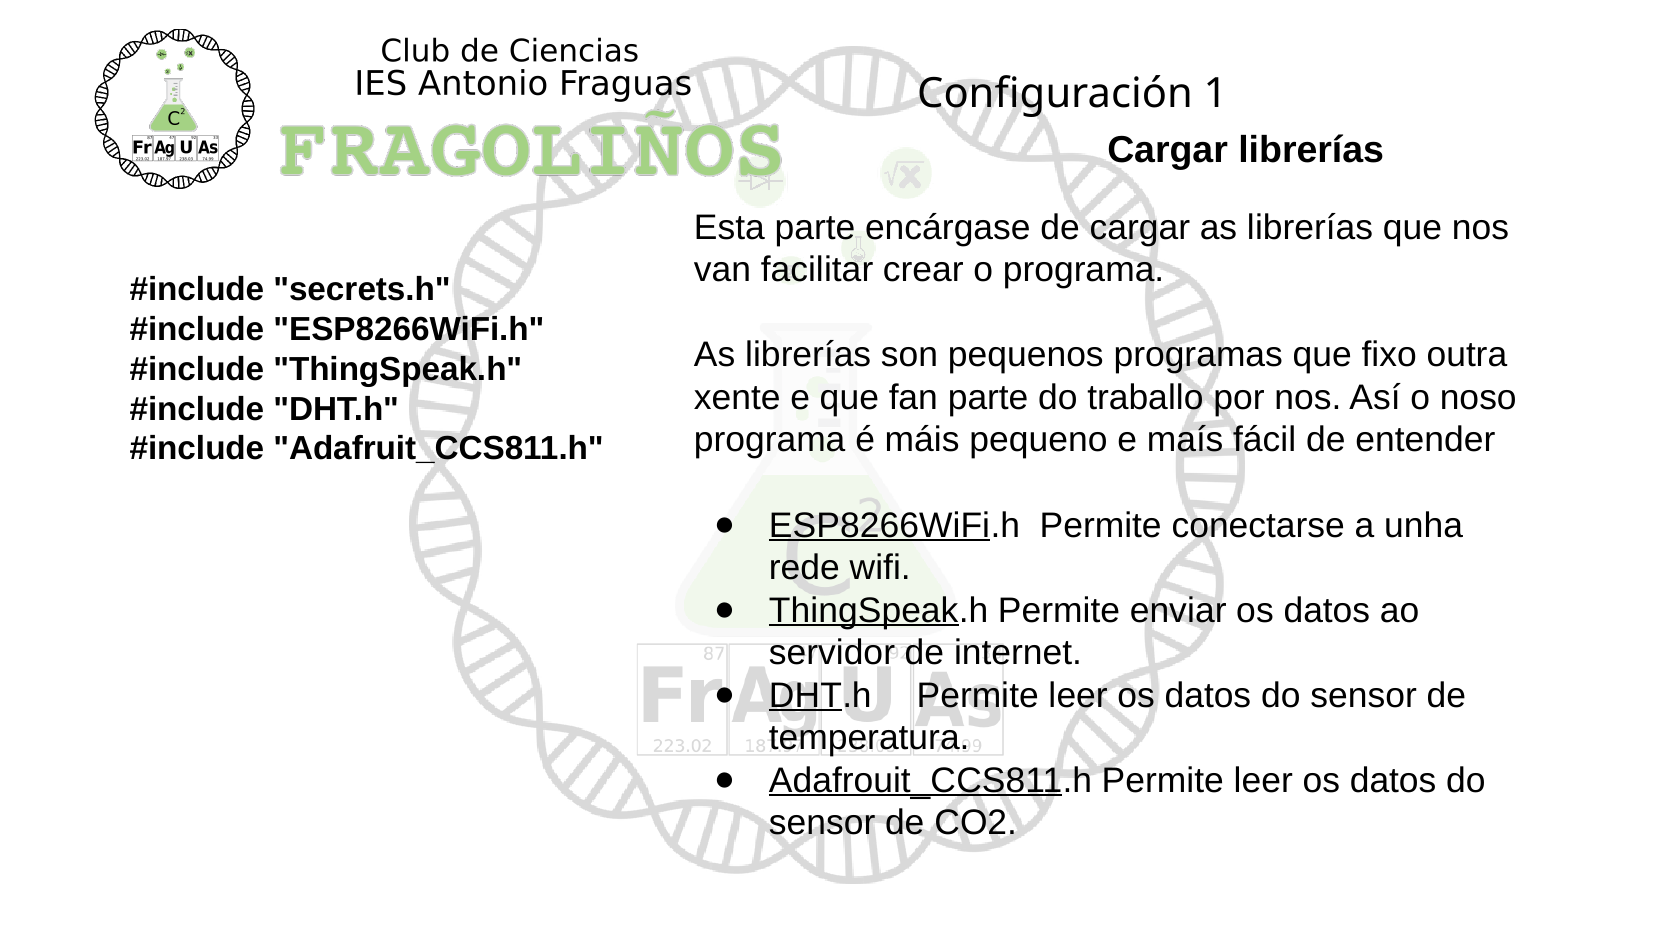

Configuración 1
Cargar librerías
Esta parte encárgase de cargar as librerías que nos van facilitar crear o programa.
As librerías son pequenos programas que fixo outra xente e que fan parte do traballo por nos. Así o noso programa é máis pequeno e maís fácil de entender
ESP8266WiFi.h Permite conectarse a unha rede wifi.
ThingSpeak.h Permite enviar os datos ao servidor de internet.
DHT.h	Permite leer os datos do sensor de temperatura.
Adafrouit_CCS811.h Permite leer os datos do sensor de CO2.
#include "secrets.h"
#include "ESP8266WiFi.h"
#include "ThingSpeak.h"
#include "DHT.h"
#include "Adafruit_CCS811.h"